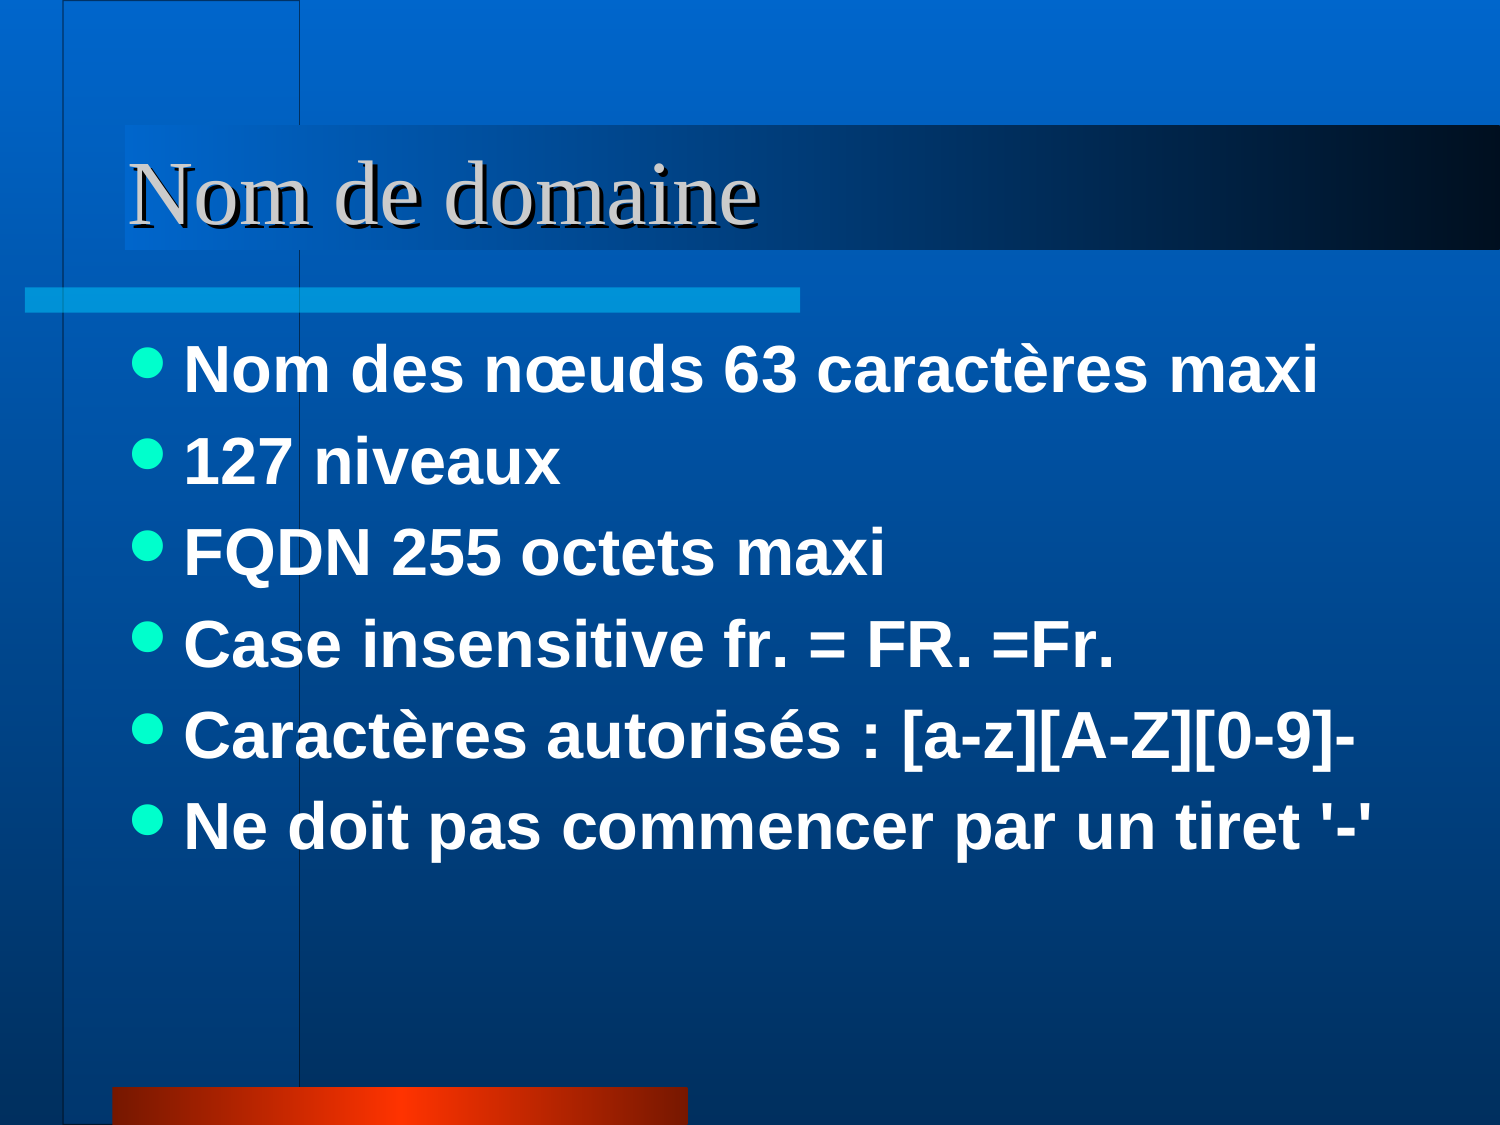

# Nom de domaine
Nom des nœuds 63 caractères maxi
127 niveaux
FQDN 255 octets maxi
Case insensitive fr. = FR. =Fr.
Caractères autorisés : [a-z][A-Z][0-9]-
Ne doit pas commencer par un tiret '-'